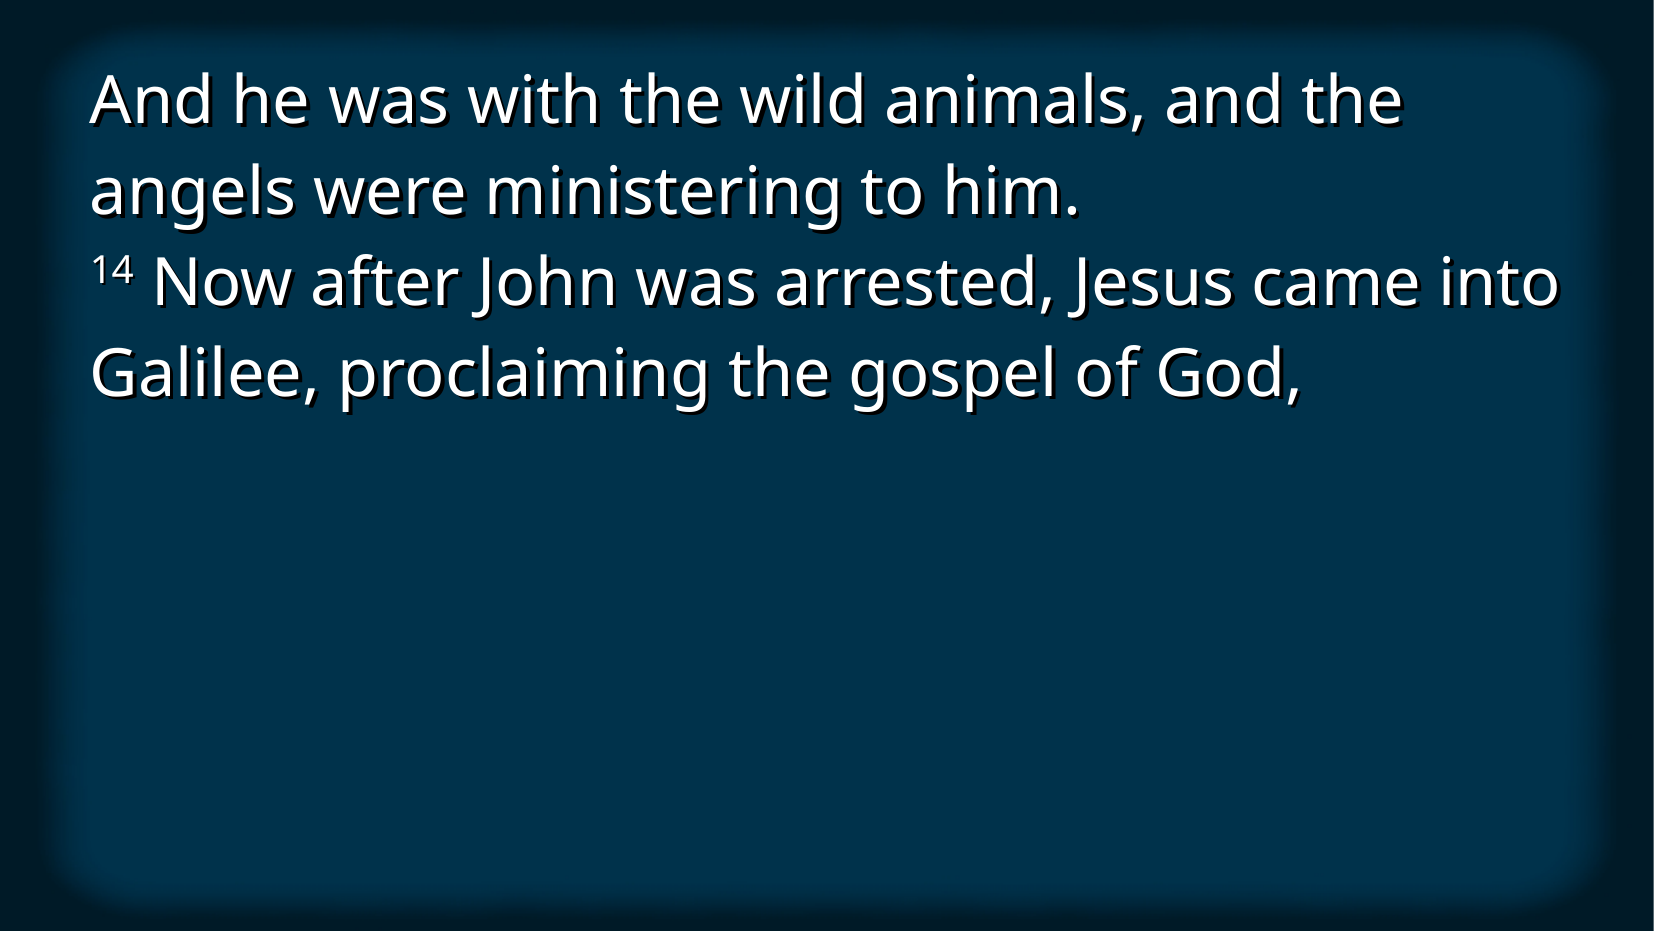

And he was with the wild animals, and the angels were ministering to him.
14 Now after John was arrested, Jesus came into Galilee, proclaiming the gospel of God,